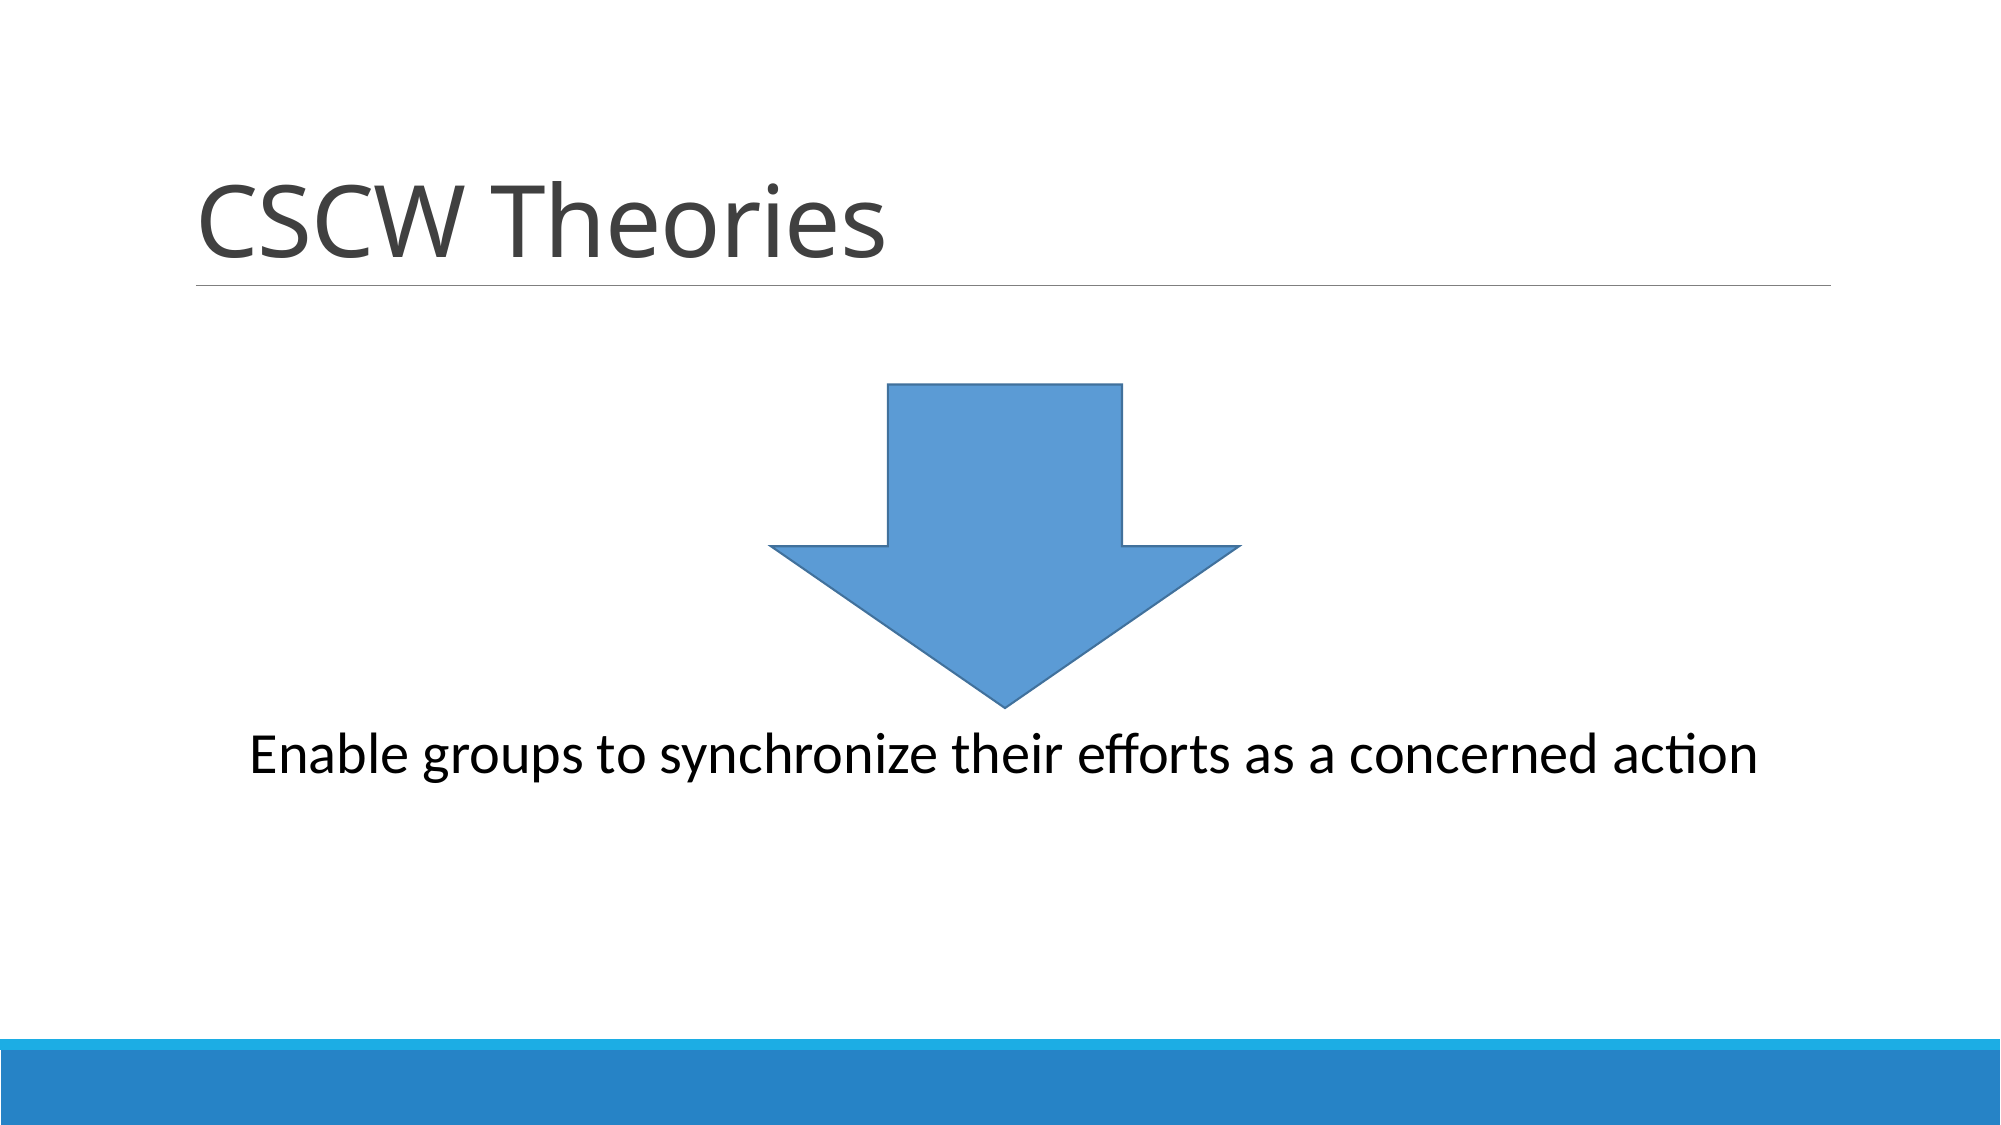

# CSCW Theories
Enable groups to synchronize their efforts as a concerned action